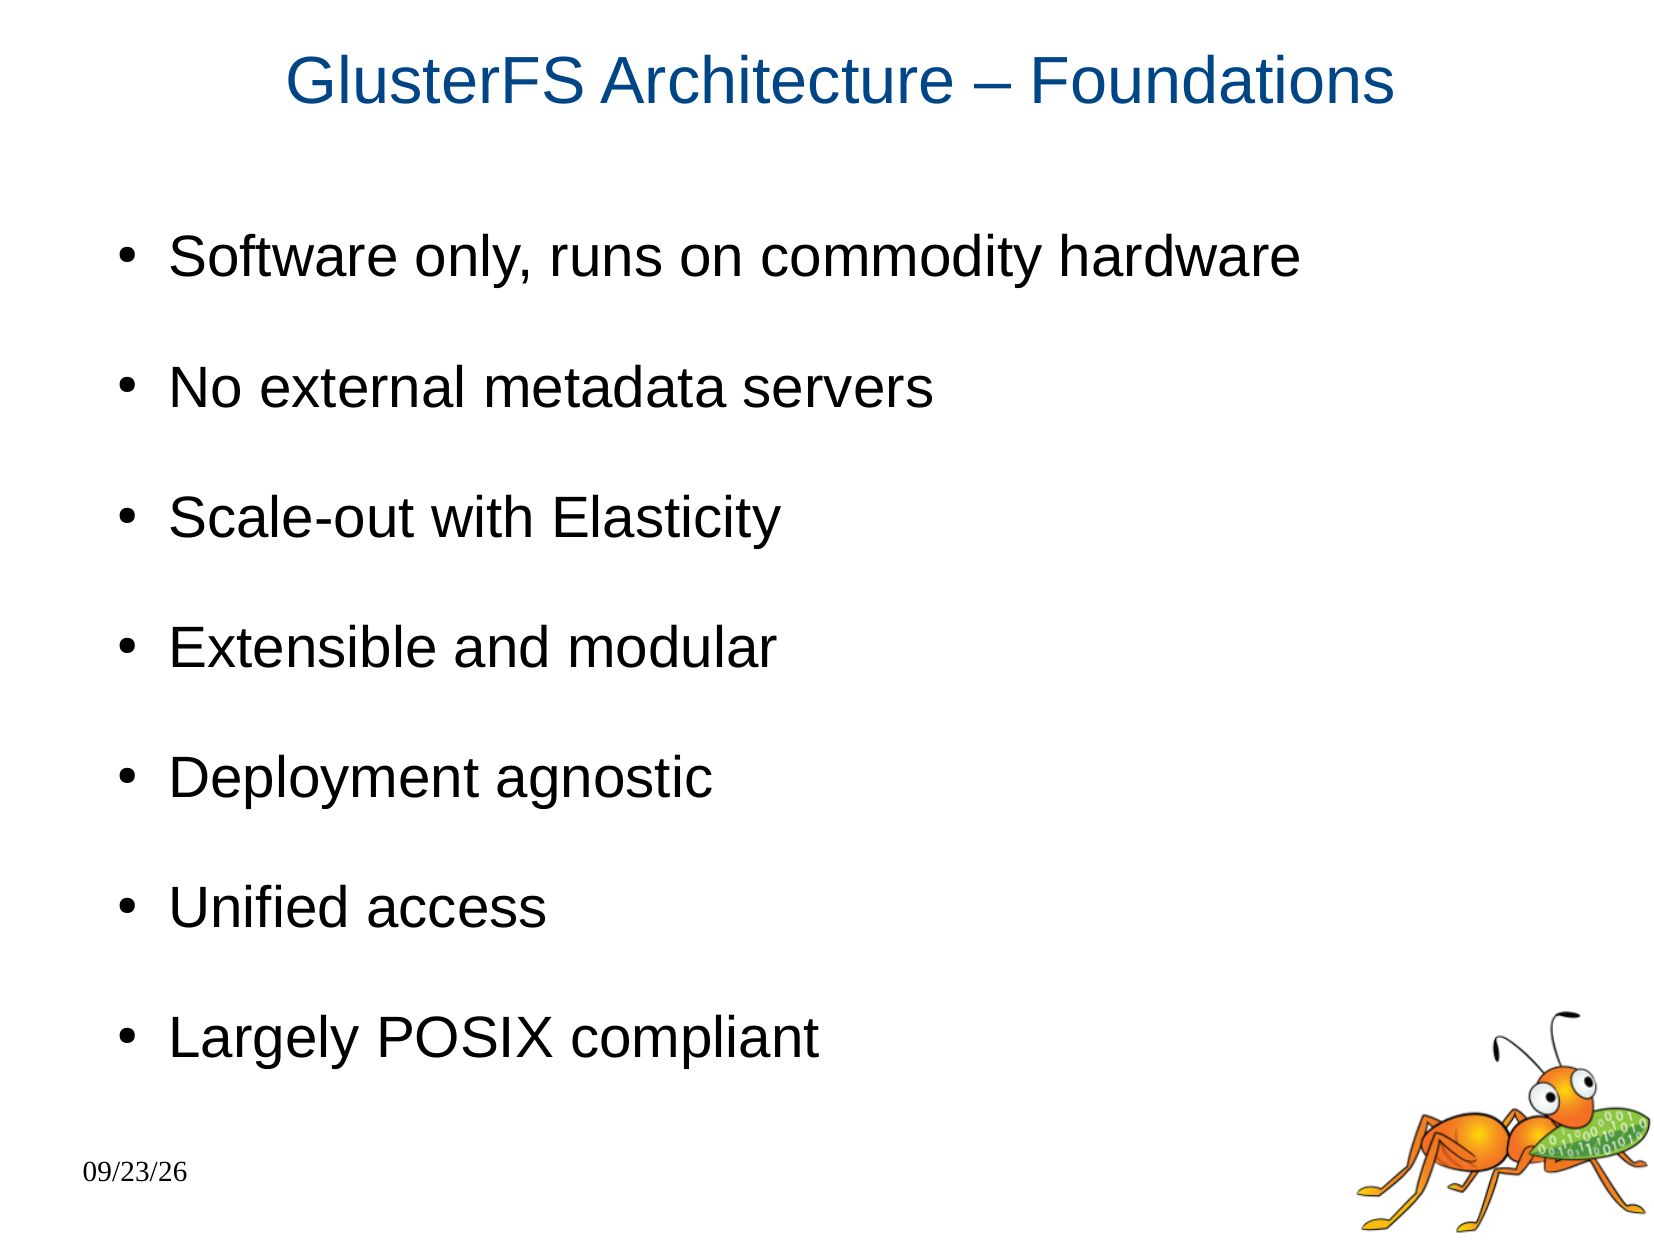

GlusterFS Architecture – Foundations
 Software only, runs on commodity hardware
 No external metadata servers
 Scale-out with Elasticity
 Extensible and modular
 Deployment agnostic
 Unified access
 Largely POSIX compliant
#